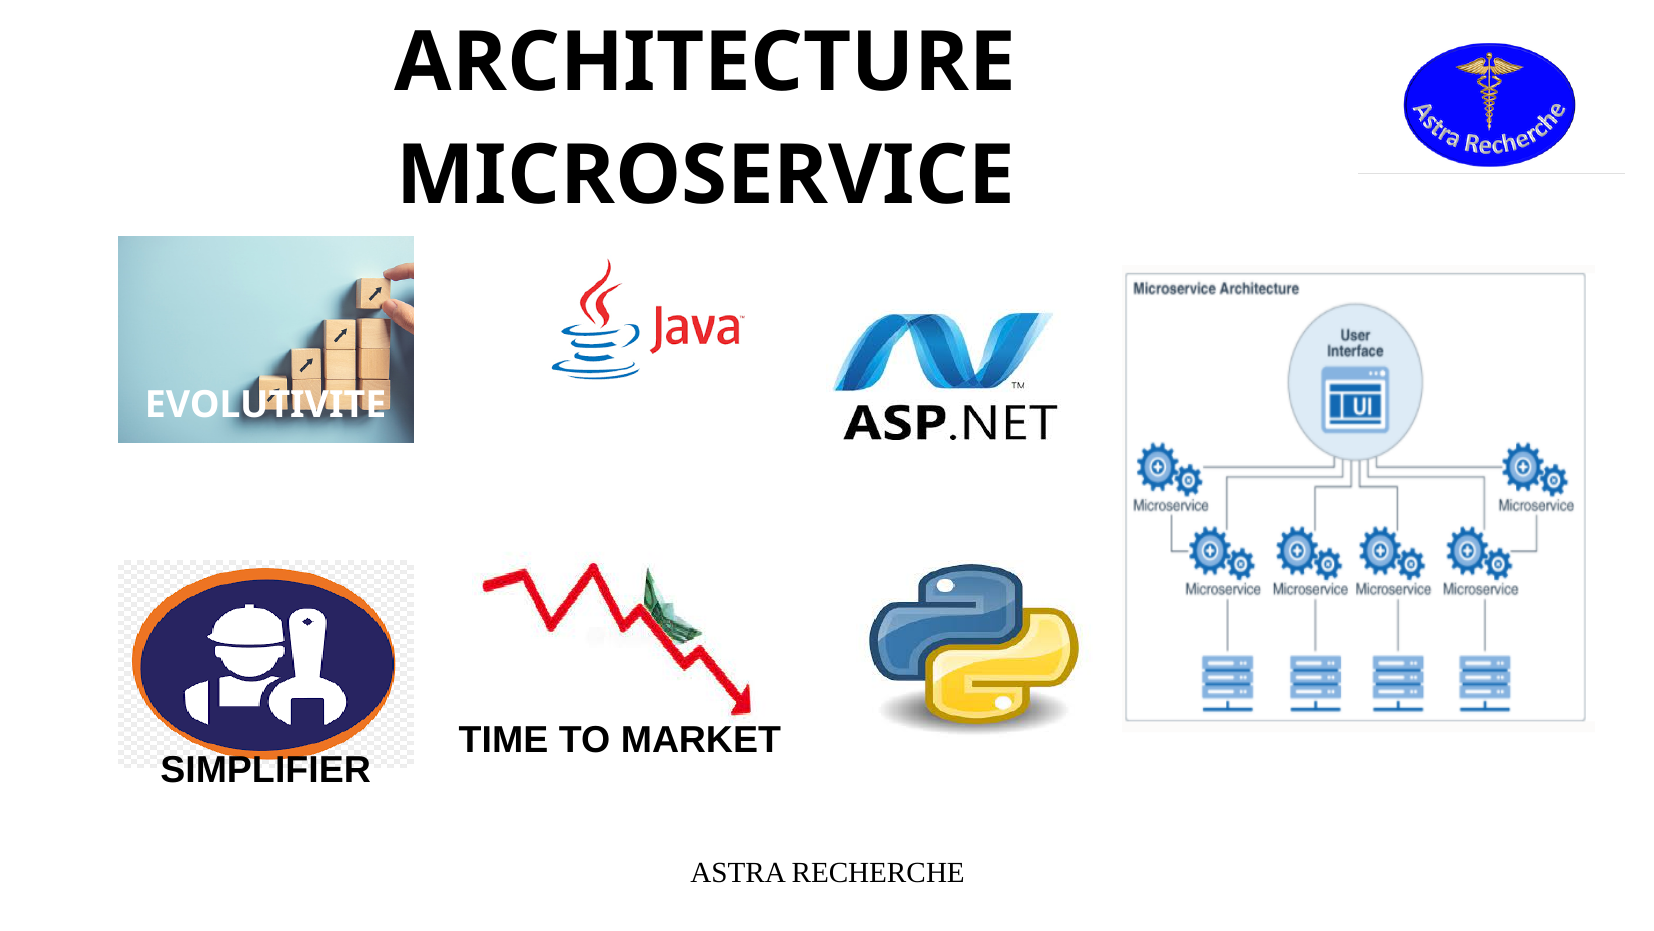

# ARCHITECTURE MICROSERVICE
EVOLUTIVITE
TIME TO MARKET
SIMPLIFIER